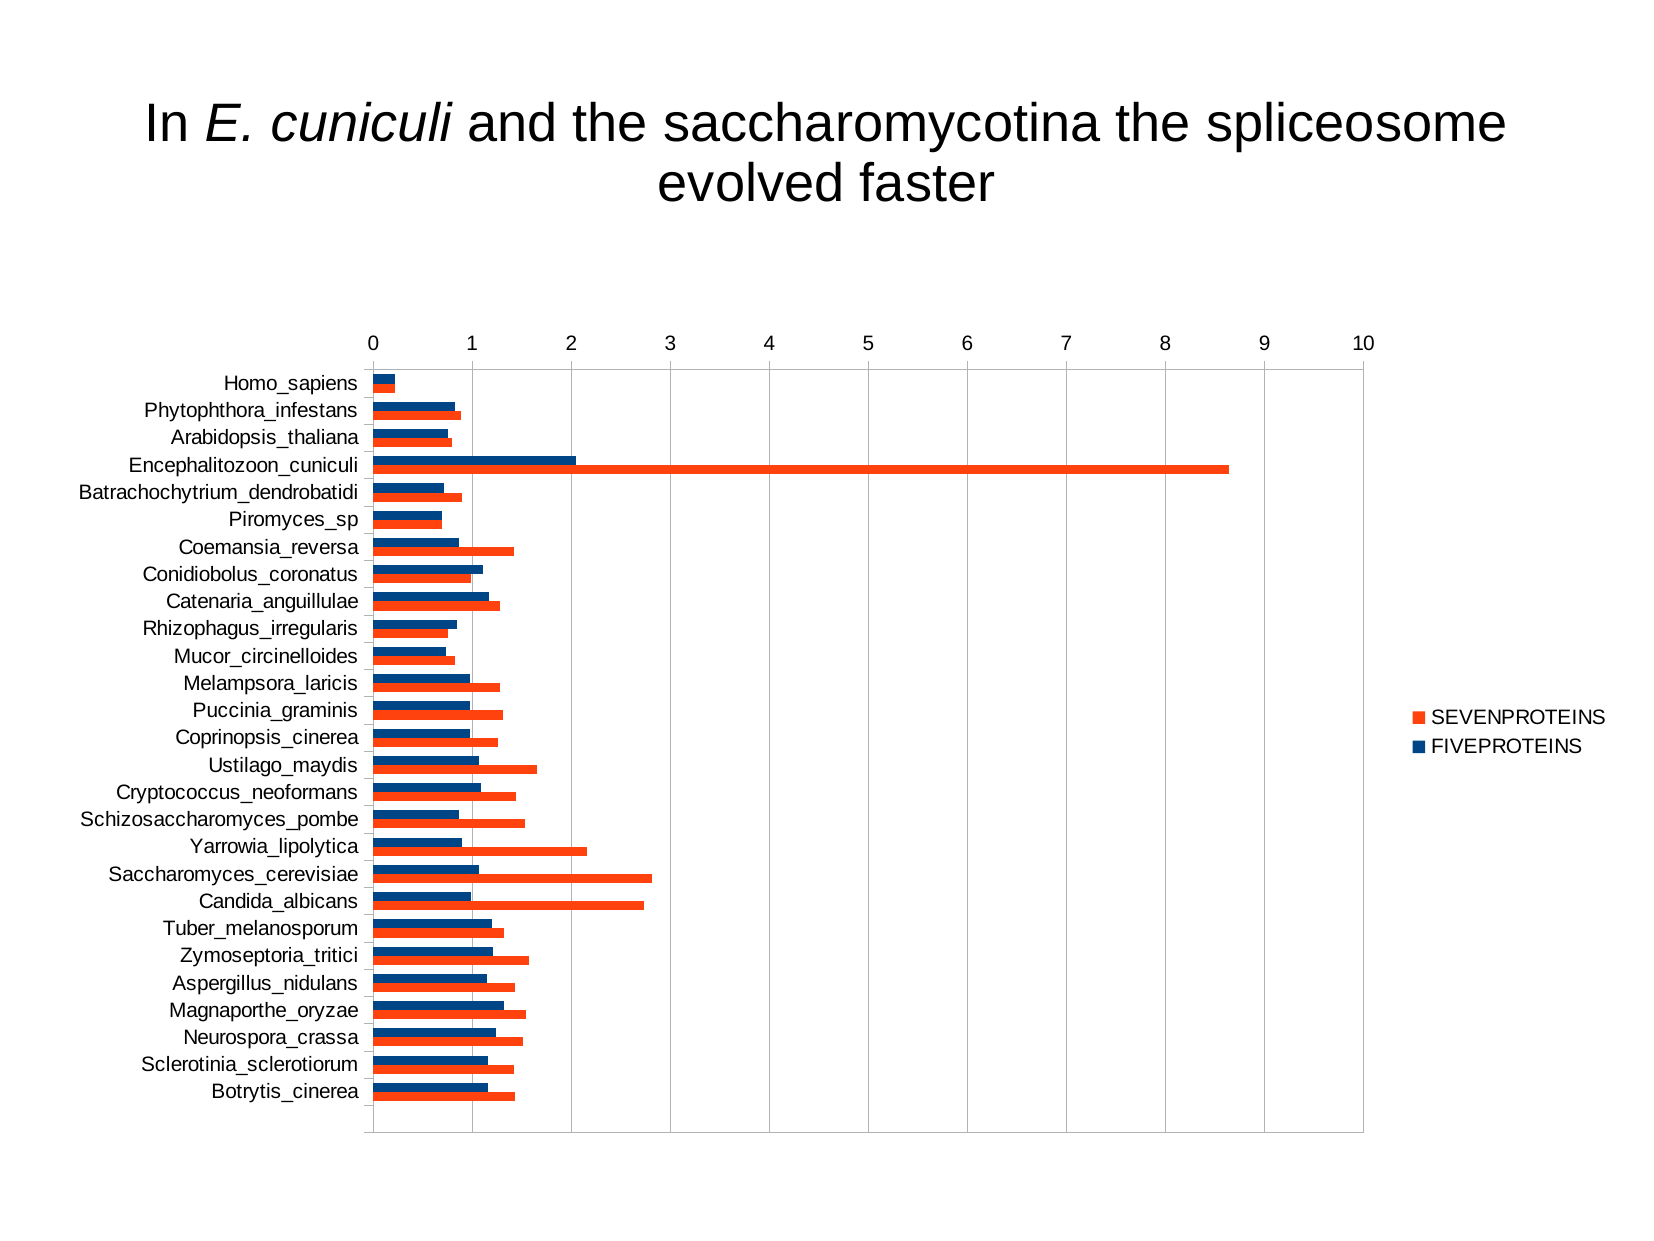

# In E. cuniculi and the saccharomycotina the spliceosome evolved faster
### Chart
| Category | FIVEPROTEINS | SEVENPROTEINS |
|---|---|---|
| Homo_sapiens | 0.218906 | 0.225891 |
| Phytophthora_infestans | 0.828813 | 0.890238 |
| Arabidopsis_thaliana | 0.753396 | 0.799879 |
| Encephalitozoon_cuniculi | 2.04971 | 8.65017 |
| Batrachochytrium_dendrobatidi | 0.711813 | 0.894452 |
| Piromyces_sp | 0.69658 | 0.692159 |
| Coemansia_reversa | 0.863453 | 1.42012 |
| Conidiobolus_coronatus | 1.10727 | 0.988165 |
| Catenaria_anguillulae | 1.16883 | 1.28513 |
| Rhizophagus_irregularis | 0.845828 | 0.760649 |
| Mucor_circinelloides | 0.732063 | 0.830113 |
| Melampsora_laricis | 0.981748 | 1.28577 |
| Puccinia_graminis | 0.975549 | 1.30913 |
| Coprinopsis_cinerea | 0.975202 | 1.26199 |
| Ustilago_maydis | 1.06776 | 1.65606 |
| Cryptococcus_neoformans | 1.08957 | 1.44923 |
| Schizosaccharomyces_pombe | 0.872827 | 1.5321 |
| Yarrowia_lipolytica | 0.893951 | 2.16179 |
| Saccharomyces_cerevisiae | 1.06905 | 2.81922 |
| Candida_albicans | 0.98905 | 2.73495 |
| Tuber_melanosporum | 1.19665 | 1.32044 |
| Zymoseptoria_tritici | 1.20736 | 1.57607 |
| Aspergillus_nidulans | 1.14978 | 1.43306 |
| Magnaporthe_oryzae | 1.32159 | 1.54701 |
| Neurospora_crassa | 1.23744 | 1.51728 |
| Sclerotinia_sclerotiorum | 1.16017 | 1.42321 |
| Botrytis_cinerea | 1.16136 | 1.43694 |
| None | None | None |